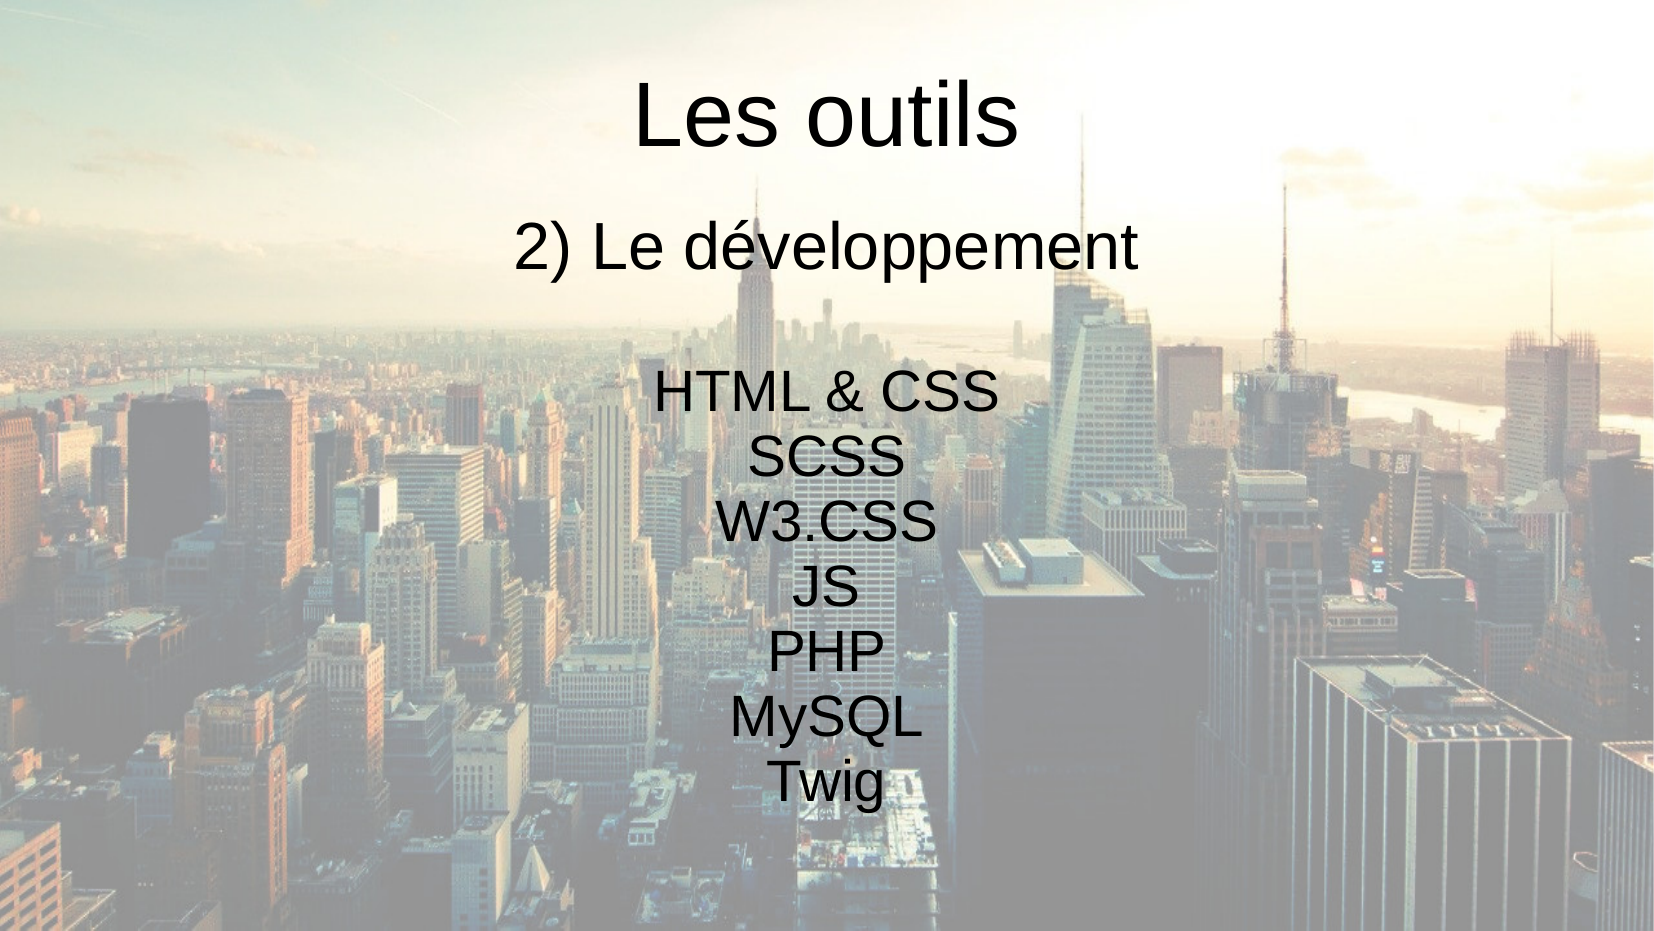

# Les outils
2) Le développement
HTML & CSS
SCSS
W3.CSS
JS
PHP
MySQL
Twig